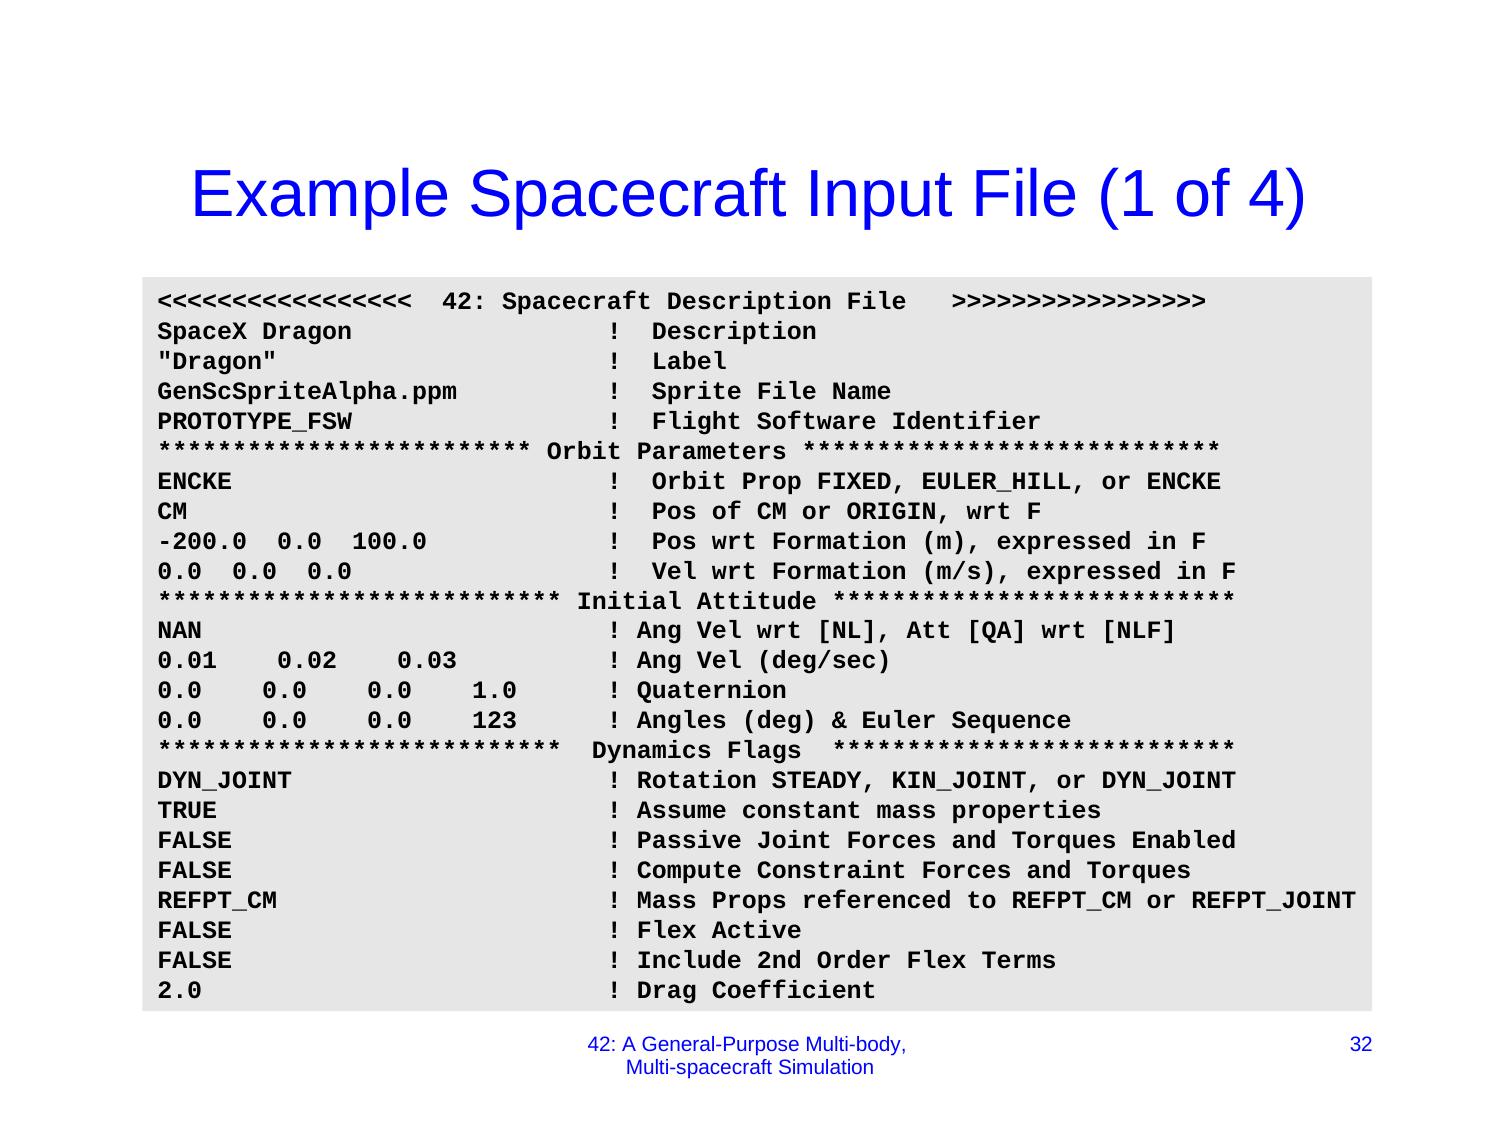

# Example Spacecraft Input File (1 of 4)
<<<<<<<<<<<<<<<<< 42: Spacecraft Description File >>>>>>>>>>>>>>>>>
SpaceX Dragon ! Description
"Dragon" ! Label
GenScSpriteAlpha.ppm ! Sprite File Name
PROTOTYPE_FSW ! Flight Software Identifier
************************* Orbit Parameters ****************************
ENCKE ! Orbit Prop FIXED, EULER_HILL, or ENCKE
CM ! Pos of CM or ORIGIN, wrt F
-200.0 0.0 100.0 ! Pos wrt Formation (m), expressed in F
0.0 0.0 0.0 ! Vel wrt Formation (m/s), expressed in F
*************************** Initial Attitude ***************************
NAN ! Ang Vel wrt [NL], Att [QA] wrt [NLF]
0.01 0.02 0.03 ! Ang Vel (deg/sec)
0.0 0.0 0.0 1.0 ! Quaternion
0.0 0.0 0.0 123 ! Angles (deg) & Euler Sequence
*************************** Dynamics Flags ***************************
DYN_JOINT ! Rotation STEADY, KIN_JOINT, or DYN_JOINT
TRUE ! Assume constant mass properties
FALSE ! Passive Joint Forces and Torques Enabled
FALSE ! Compute Constraint Forces and Torques
REFPT_CM ! Mass Props referenced to REFPT_CM or REFPT_JOINT
FALSE ! Flex Active
FALSE ! Include 2nd Order Flex Terms
2.0 ! Drag Coefficient
42: The Mostly Harmless Simulation
32